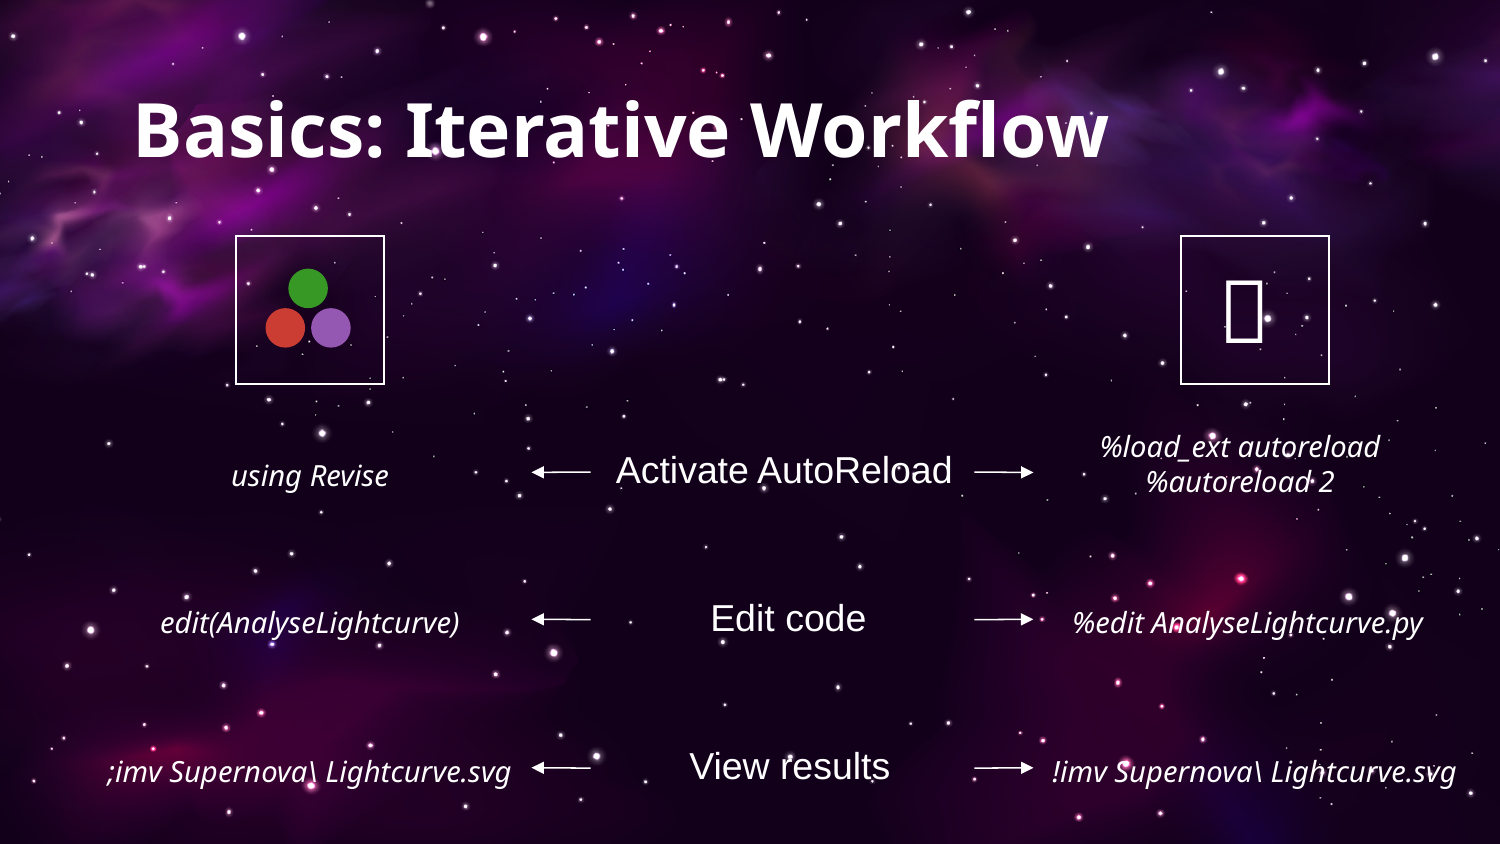

# Basics: Iterative Workflow
 
%load_ext autoreload
%autoreload 2
 Activate AutoReload
using Revise
edit(AnalyseLightcurve)
 Edit code
%edit AnalyseLightcurve.py
;imv Supernova\ Lightcurve.svg
 View results
!imv Supernova\ Lightcurve.svg